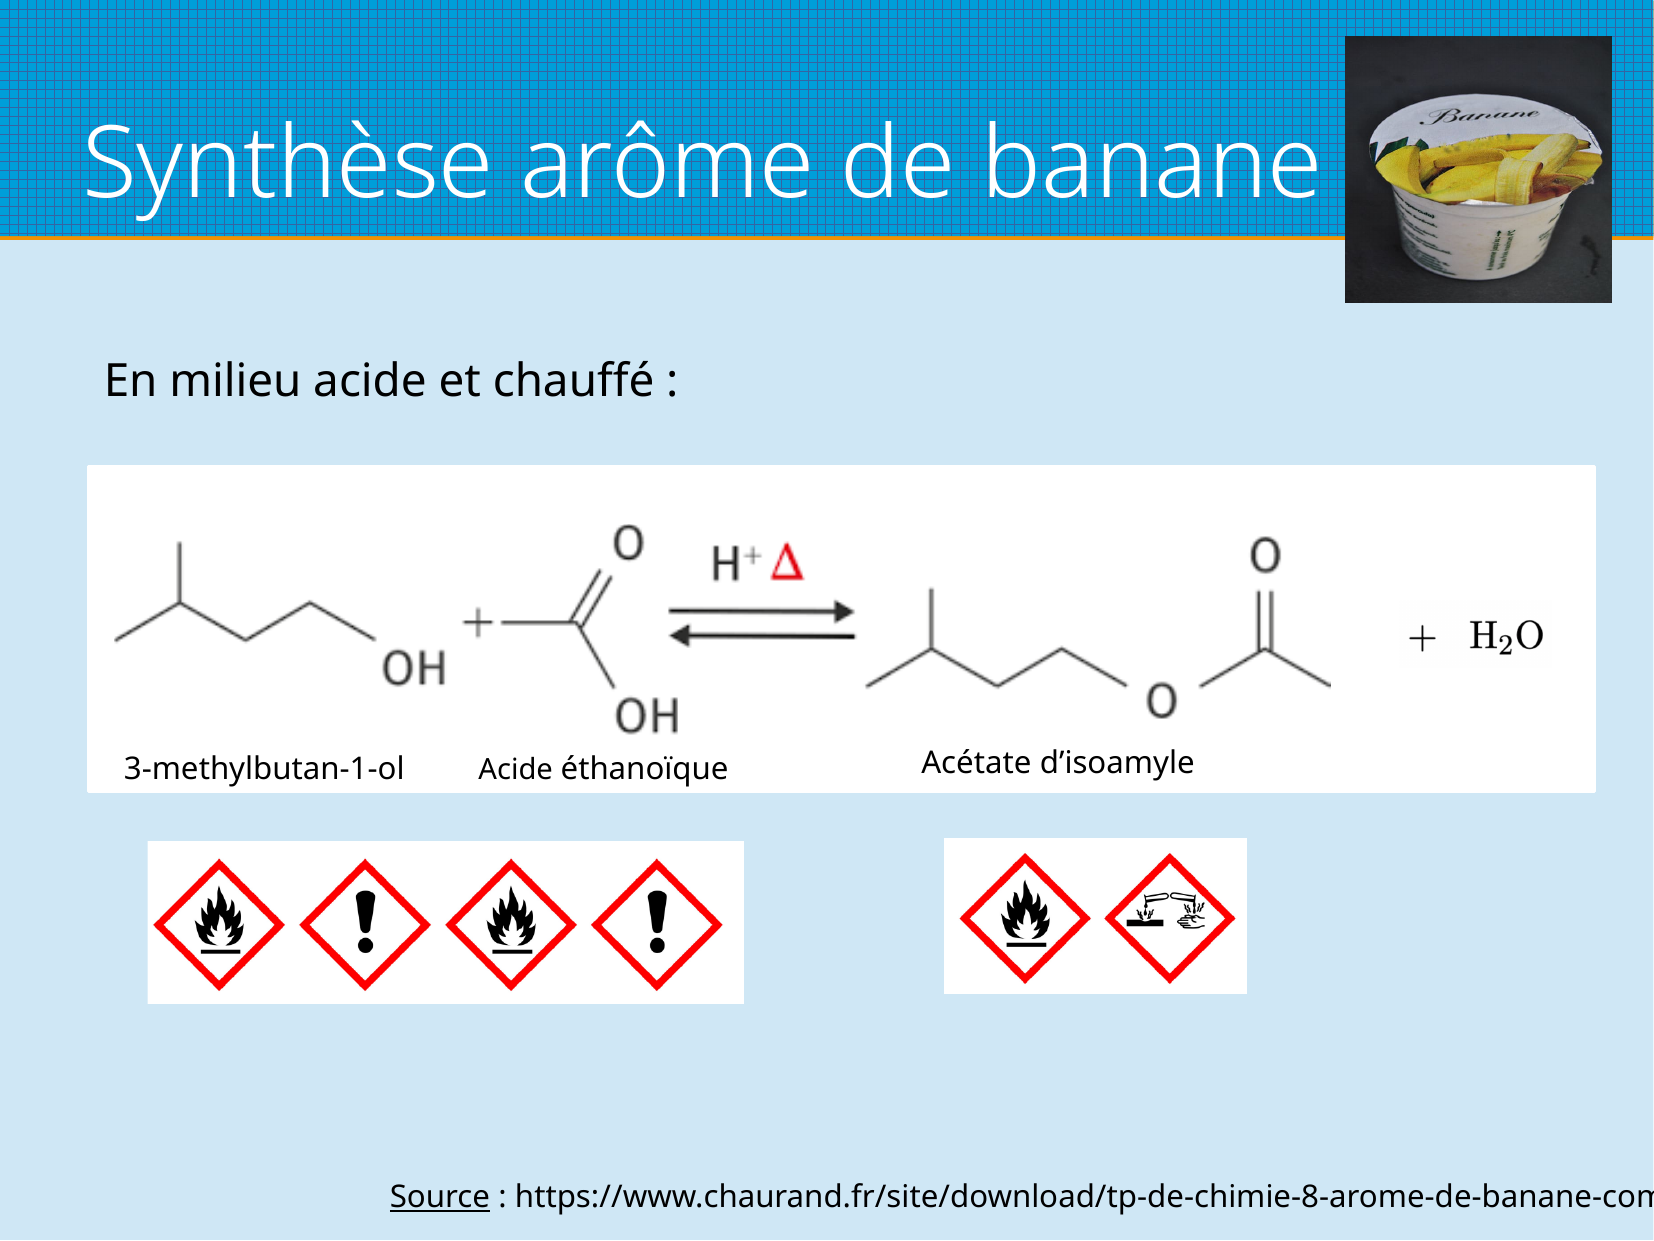

# Synthèse arôme de banane
En milieu acide et chauffé :
Acétate d’isoamyle
3-methylbutan-1-ol
Acide éthanoïque
Source : https://www.chaurand.fr/site/download/tp-de-chimie-8-arome-de-banane-complet.pdf